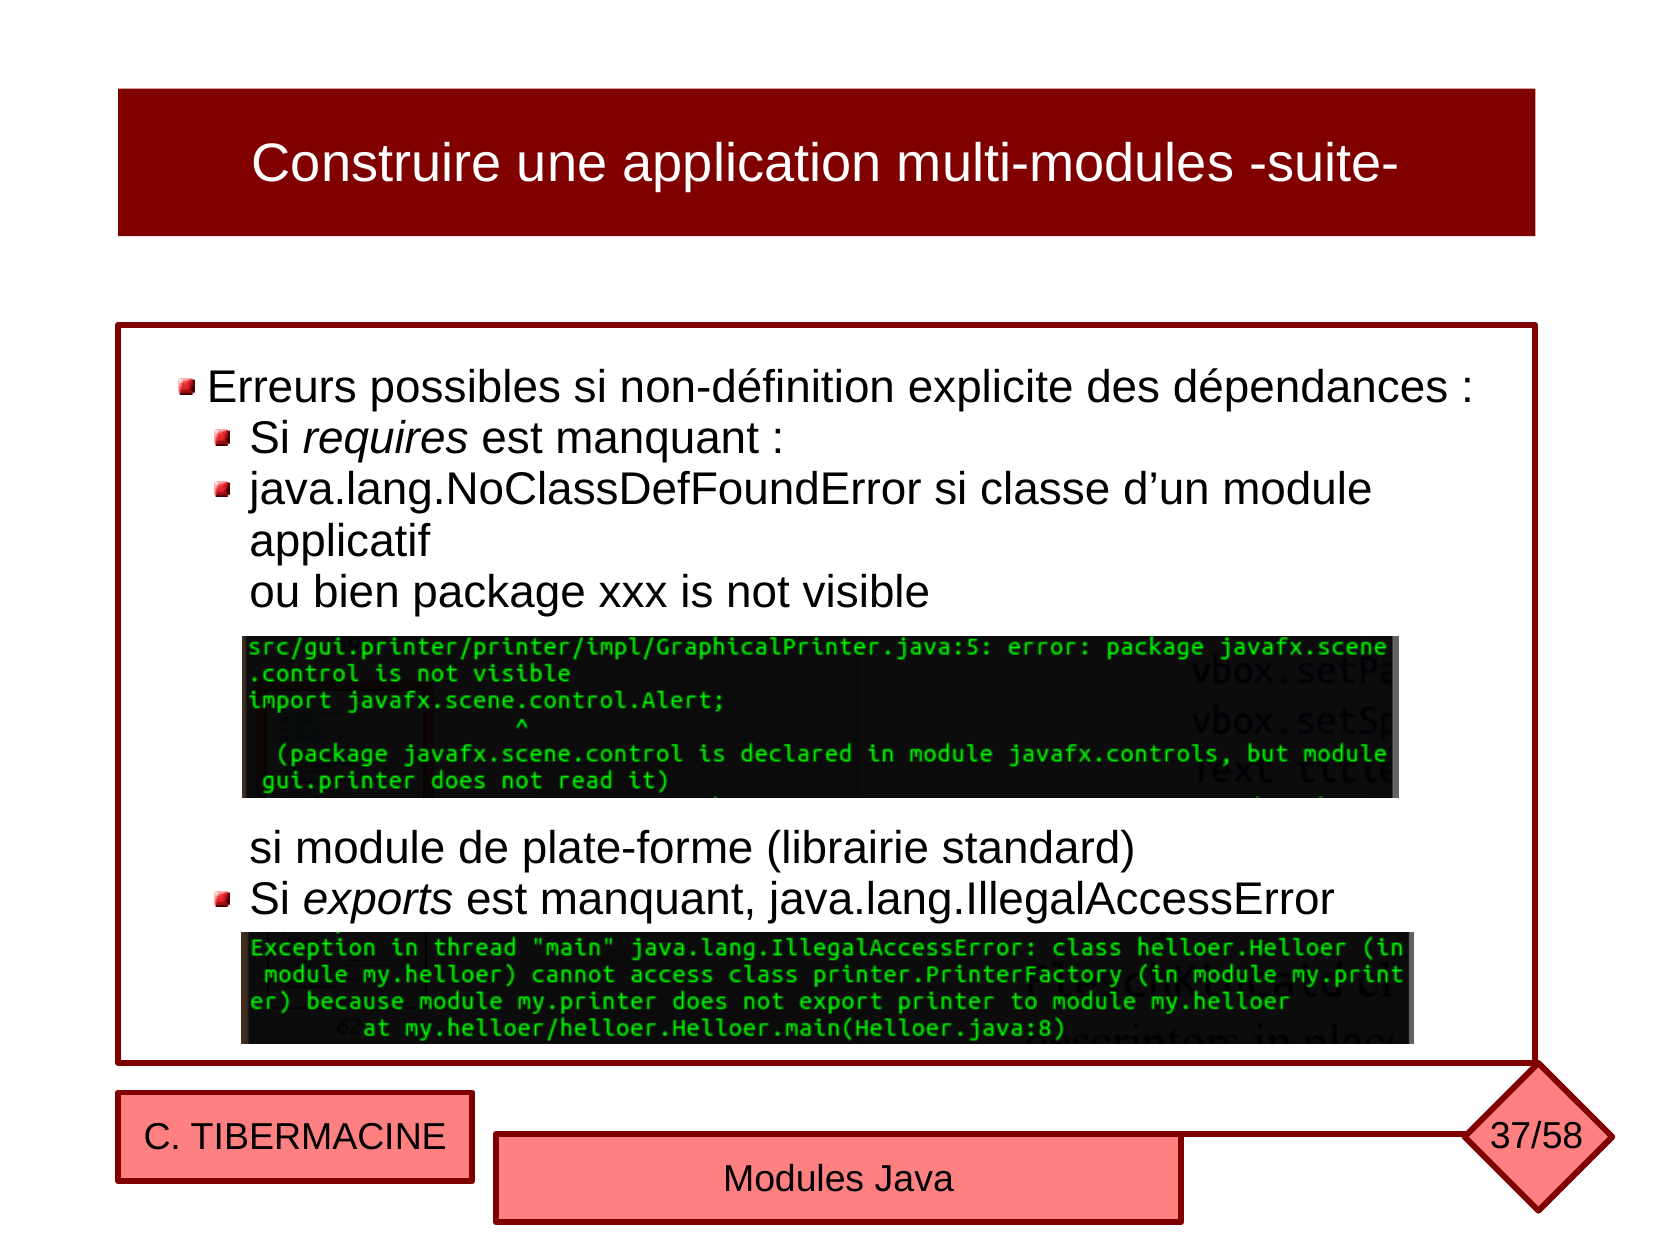

Construire une application multi-modules -suite-
 Erreurs possibles si non-définition explicite des dépendances :
Si requires est manquant :
java.lang.NoClassDefFoundError si classe d’un module
applicatif
ou bien package xxx is not visible
si module de plate-forme (librairie standard)
Si exports est manquant, java.lang.IllegalAccessError
C. TIBERMACINE
Modules Java